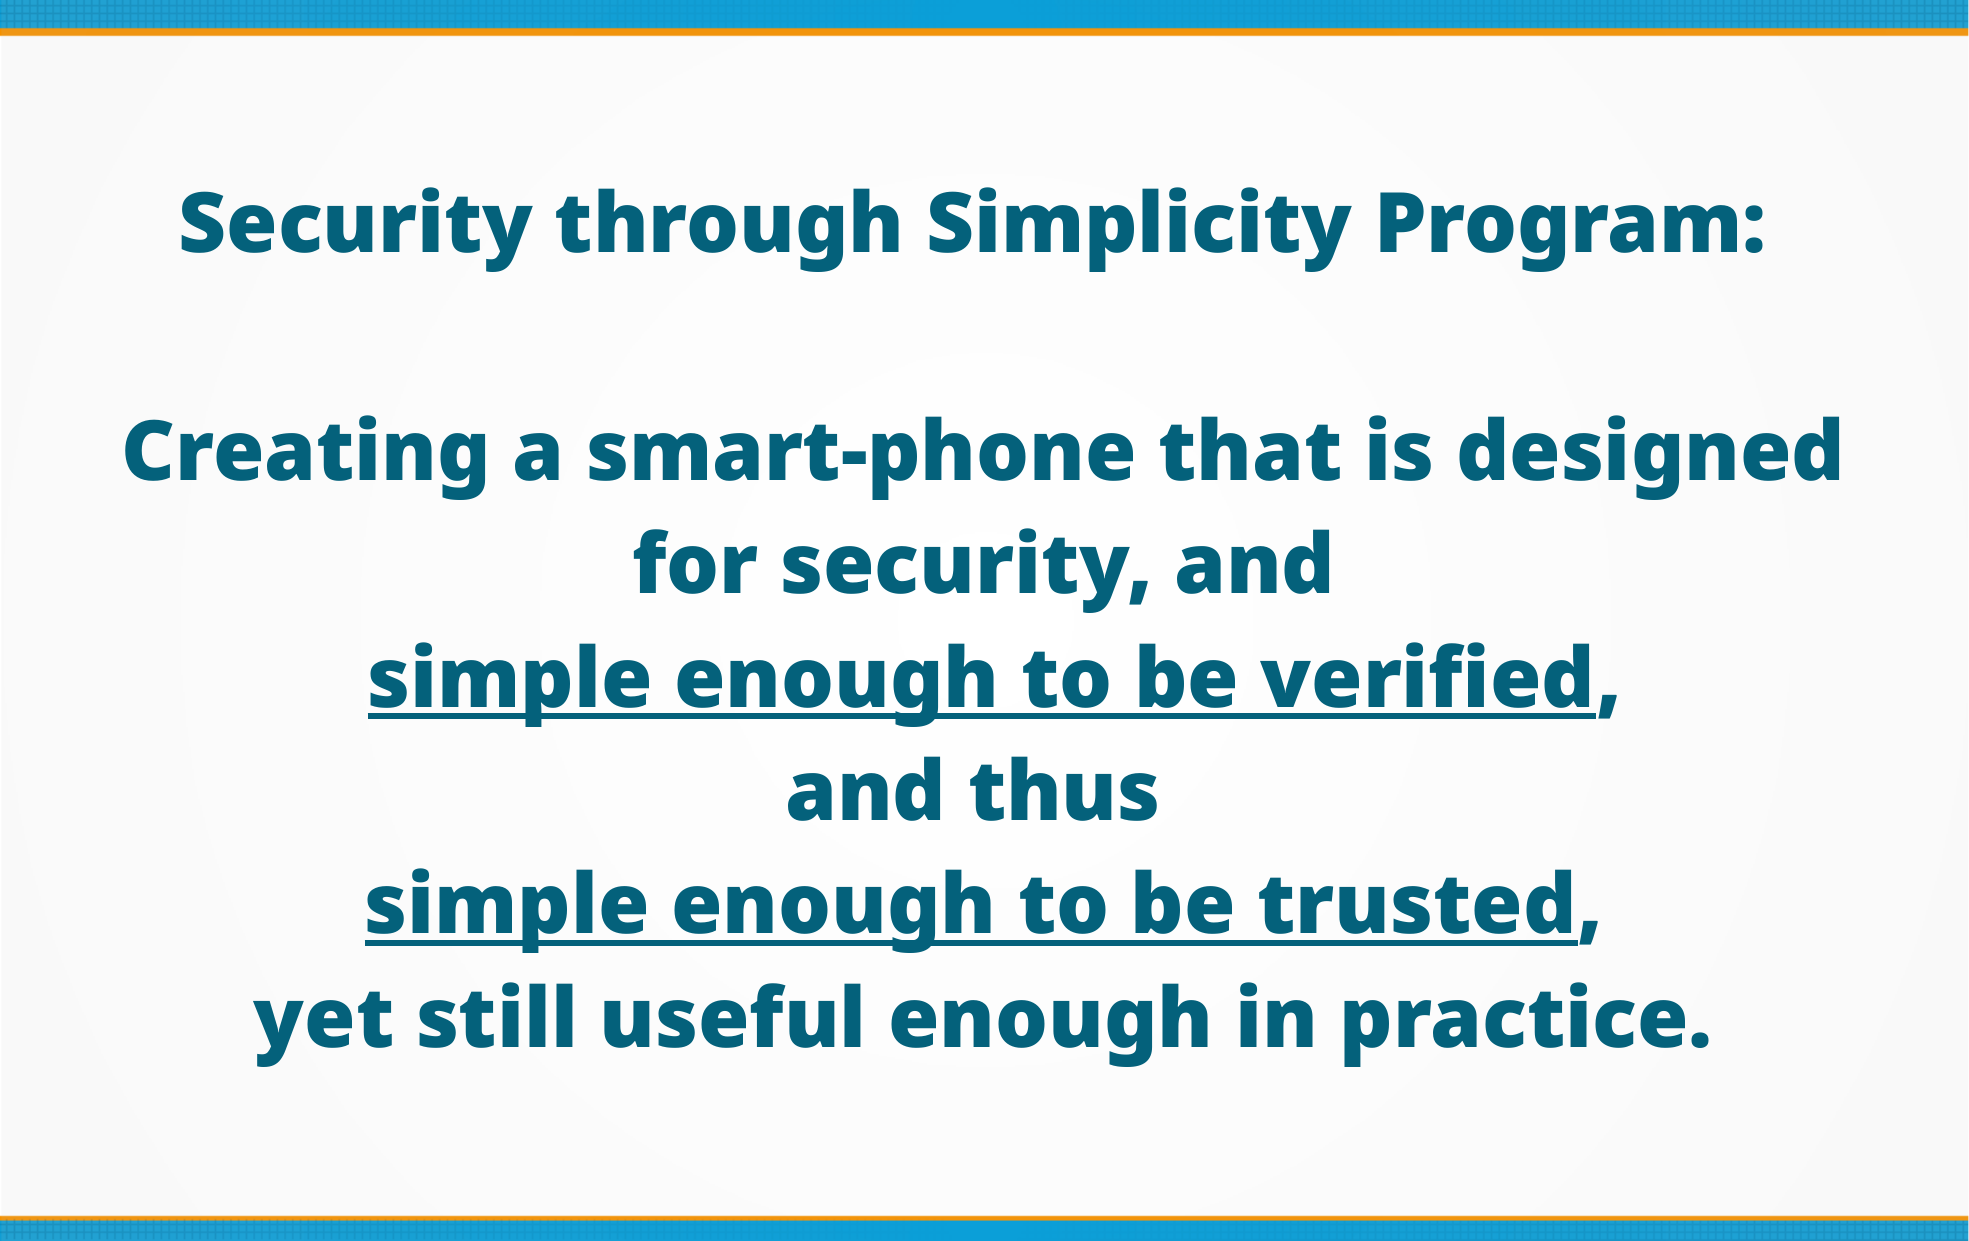

# Security through Simplicity Program:
Creating a smart-phone that is designed for security, and
 simple enough to be verified,
and thus
simple enough to be trusted,
yet still useful enough in practice.